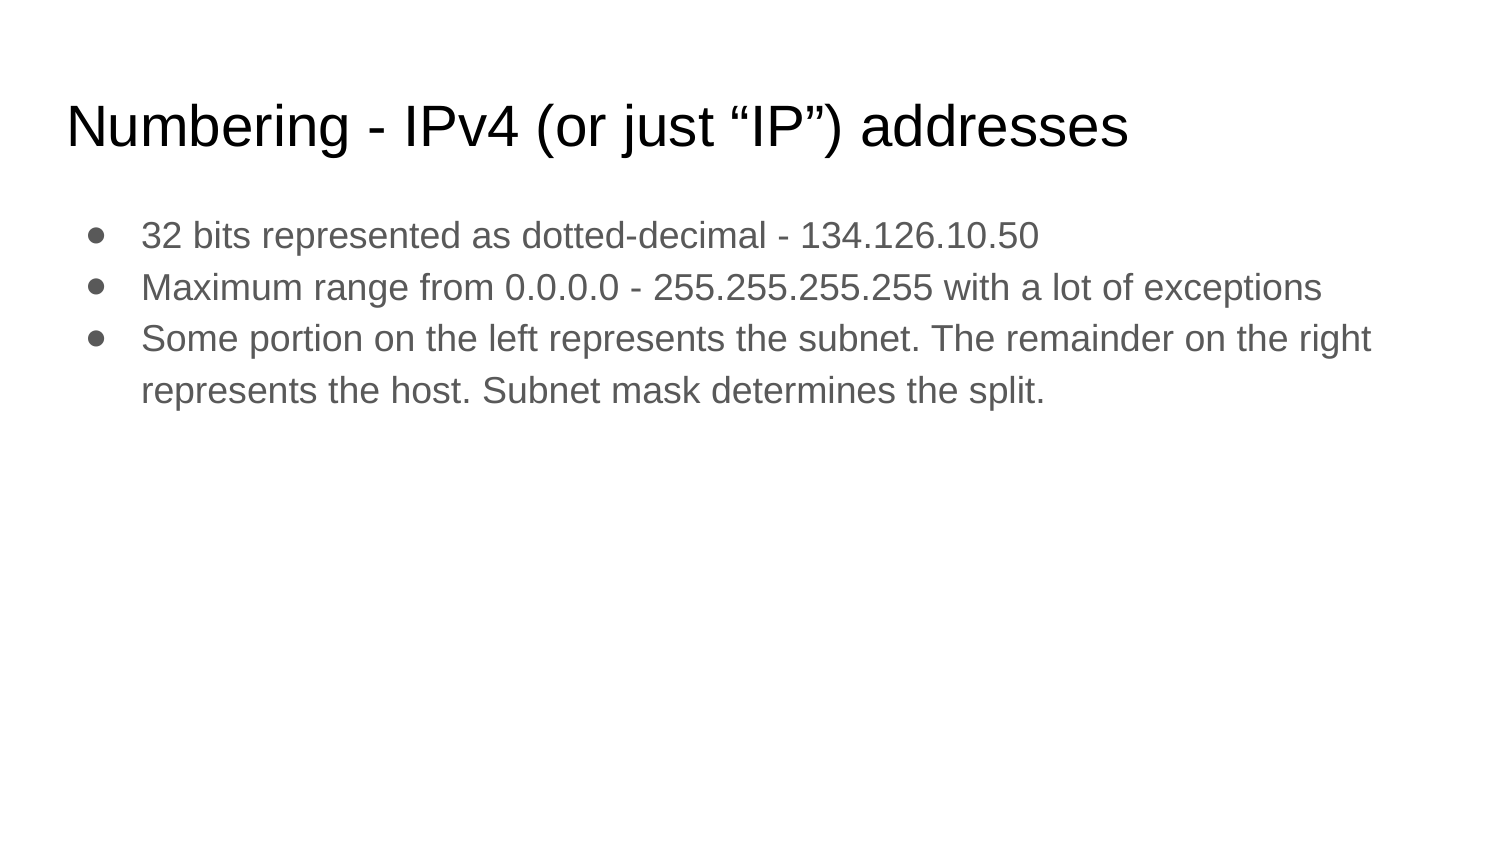

# Numbering - IPv4 (or just “IP”) addresses
32 bits represented as dotted-decimal - 134.126.10.50
Maximum range from 0.0.0.0 - 255.255.255.255 with a lot of exceptions
Some portion on the left represents the subnet. The remainder on the right represents the host. Subnet mask determines the split.